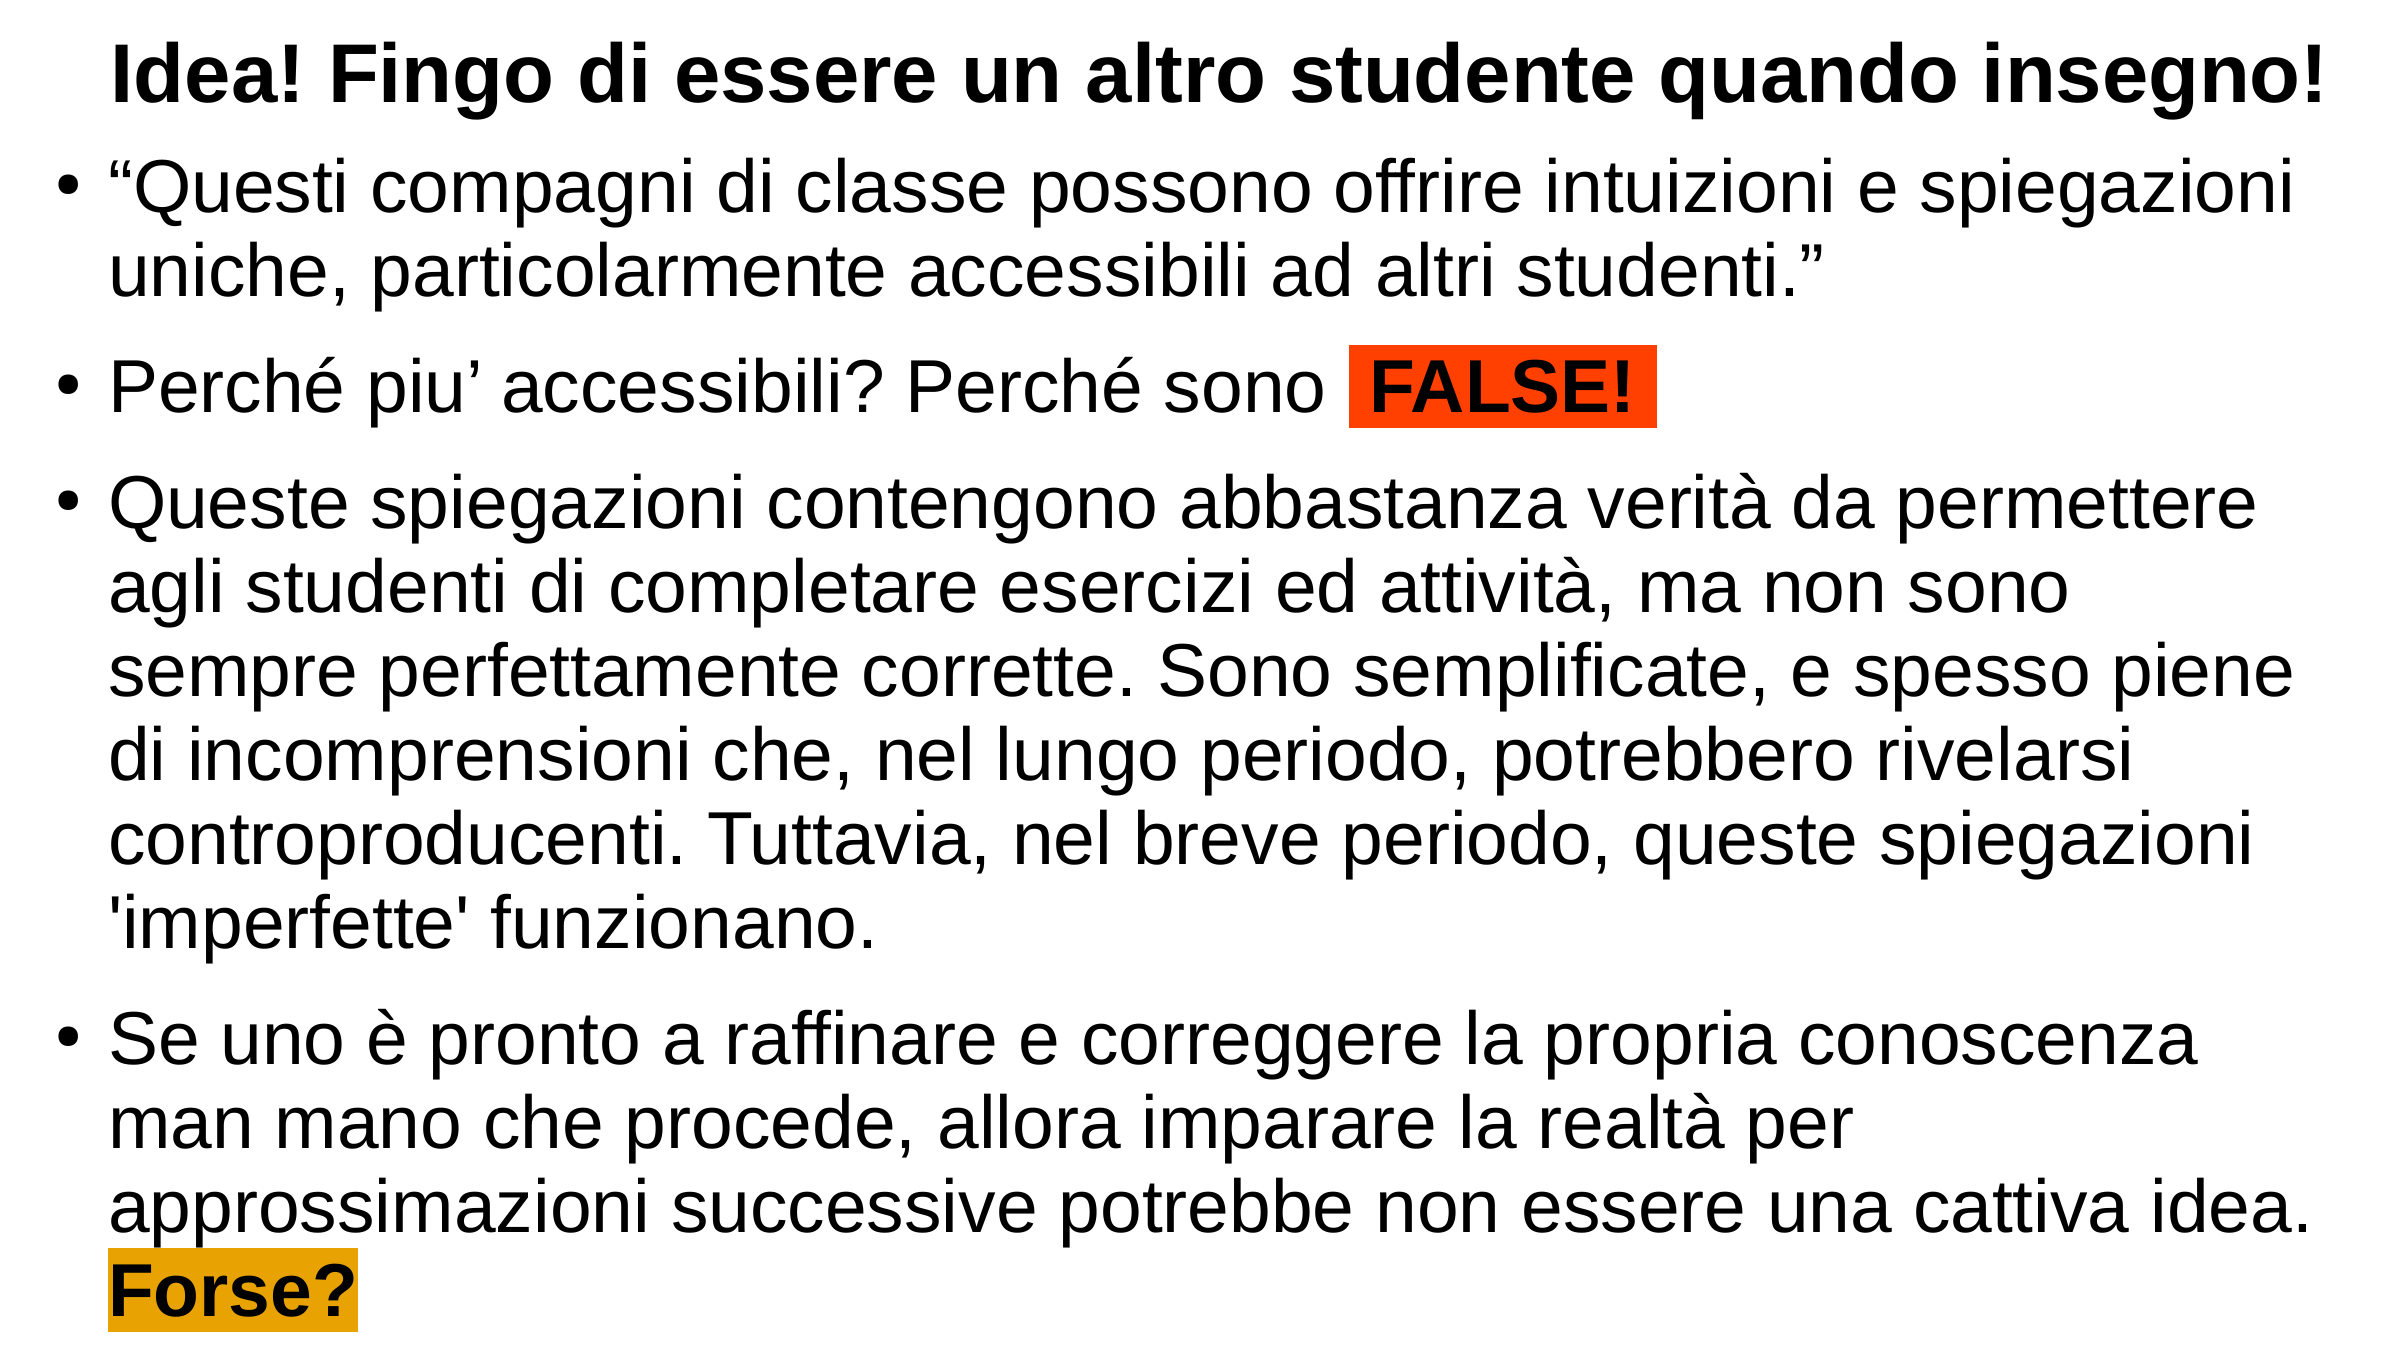

# Idea! Fingo di essere un altro studente quando insegno!
“Questi compagni di classe possono offrire intuizioni e spiegazioni uniche, particolarmente accessibili ad altri studenti.”
Perché piu’ accessibili? Perché sono FALSE!
Queste spiegazioni contengono abbastanza verità da permettere agli studenti di completare esercizi ed attività, ma non sono sempre perfettamente corrette. Sono semplificate, e spesso piene di incomprensioni che, nel lungo periodo, potrebbero rivelarsi controproducenti. Tuttavia, nel breve periodo, queste spiegazioni 'imperfette' funzionano.
Se uno è pronto a raffinare e correggere la propria conoscenza man mano che procede, allora imparare la realtà per approssimazioni successive potrebbe non essere una cattiva idea. Forse?